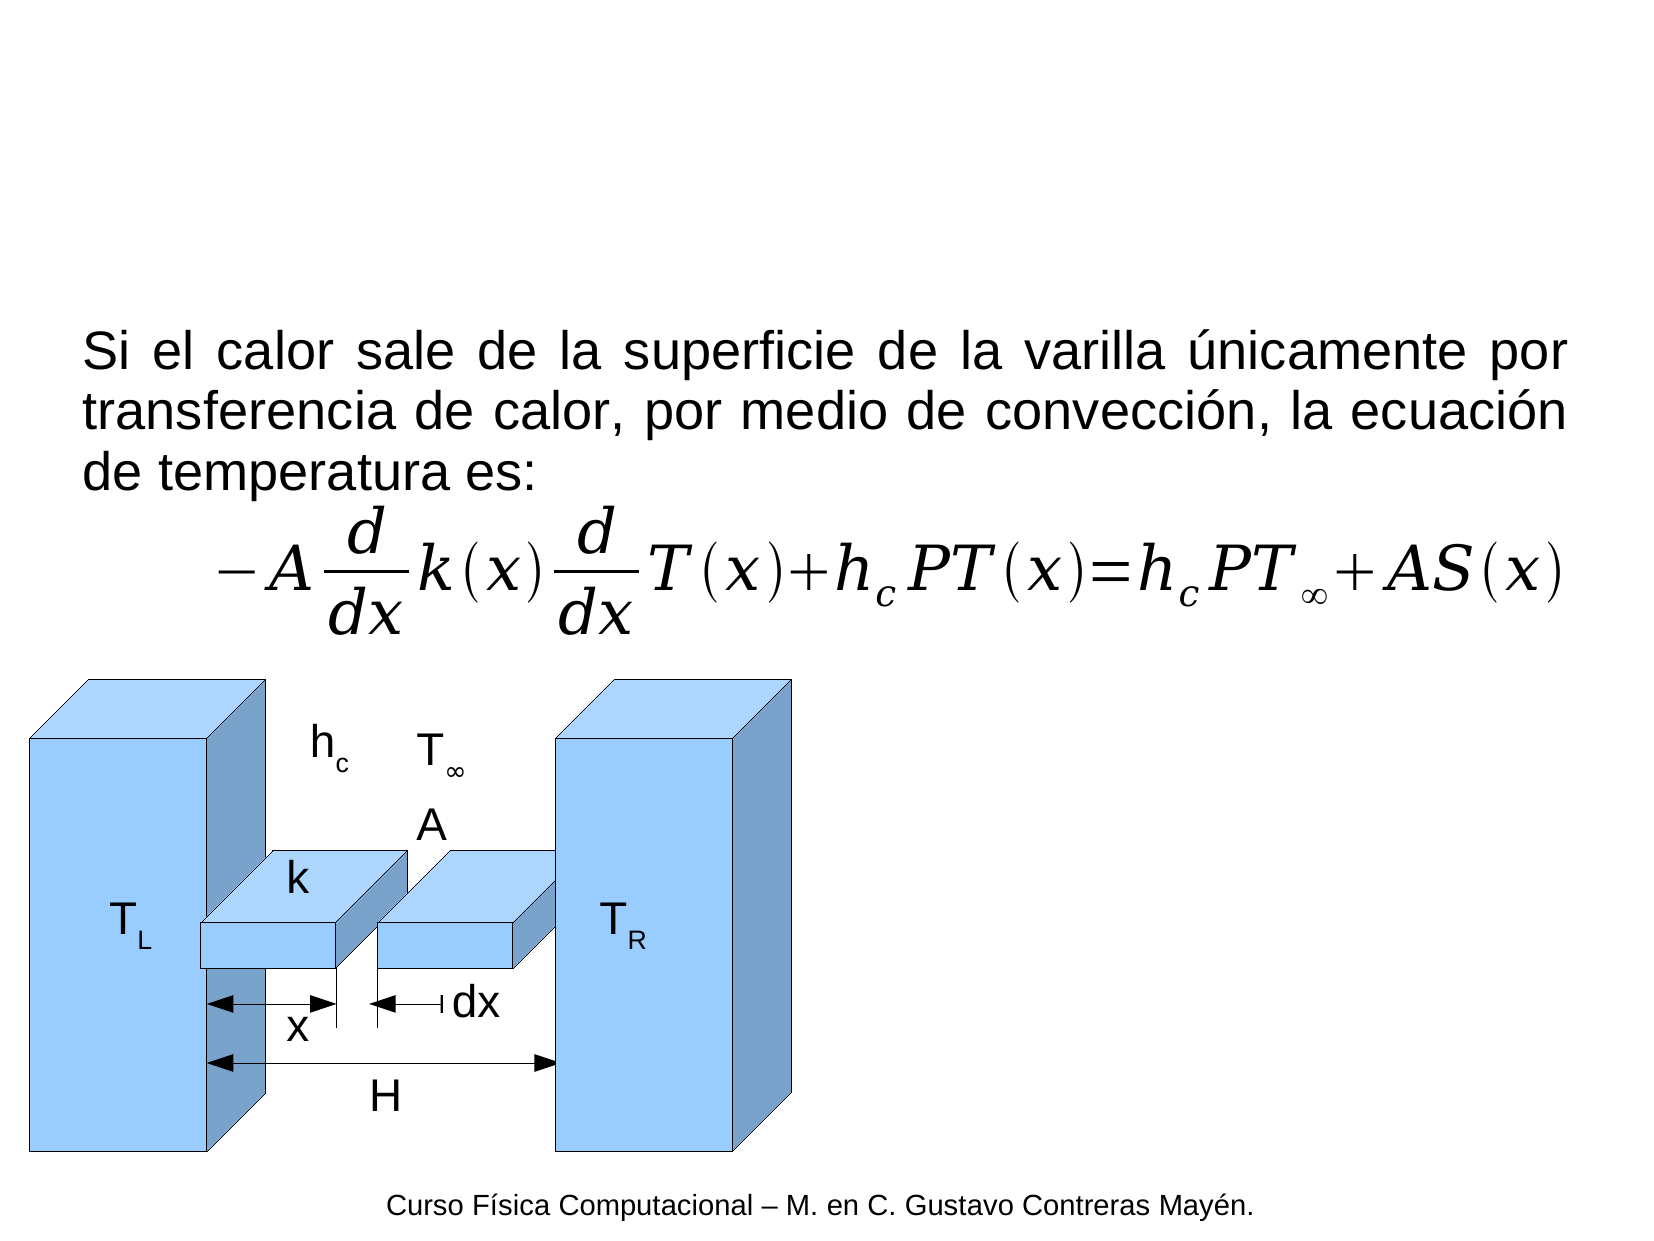

#
Si el calor sale de la superficie de la varilla únicamente por transferencia de calor, por medio de convección, la ecuación de temperatura es:
hc
T∞
A
k
TL
TR
dx
x
H